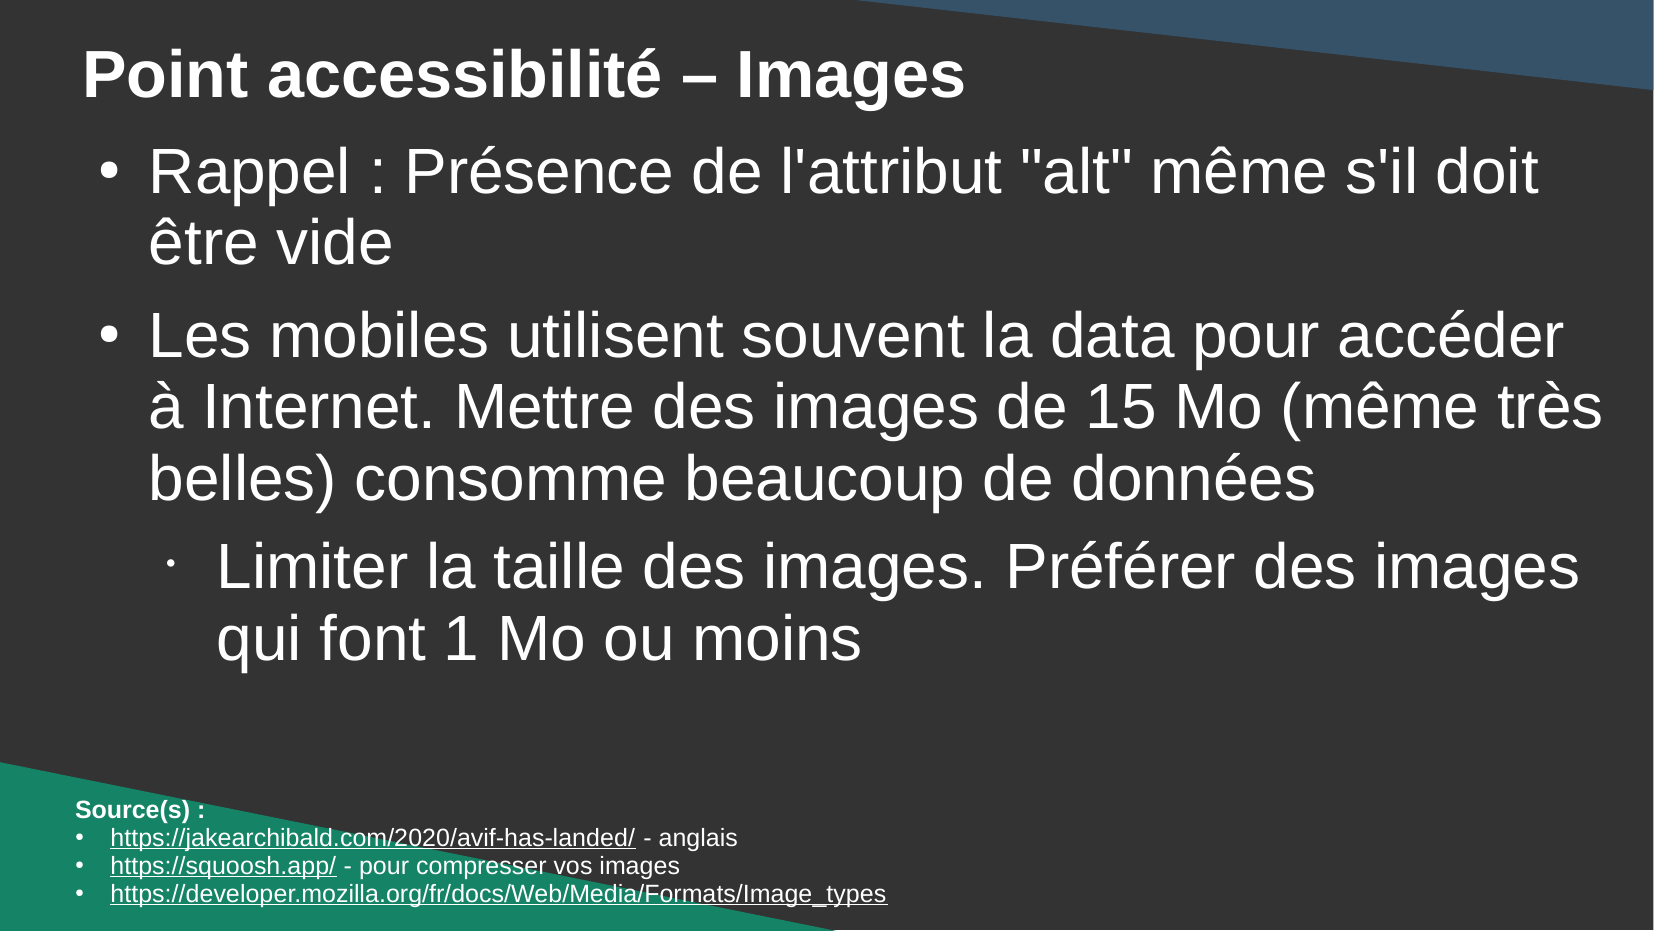

# Point accessibilité – Images
Rappel : Présence de l'attribut "alt" même s'il doit être vide
Les mobiles utilisent souvent la data pour accéder à Internet. Mettre des images de 15 Mo (même très belles) consomme beaucoup de données
Limiter la taille des images. Préférer des images qui font 1 Mo ou moins
Source(s) :
https://jakearchibald.com/2020/avif-has-landed/ - anglais
https://squoosh.app/ - pour compresser vos images
https://developer.mozilla.org/fr/docs/Web/Media/Formats/Image_types